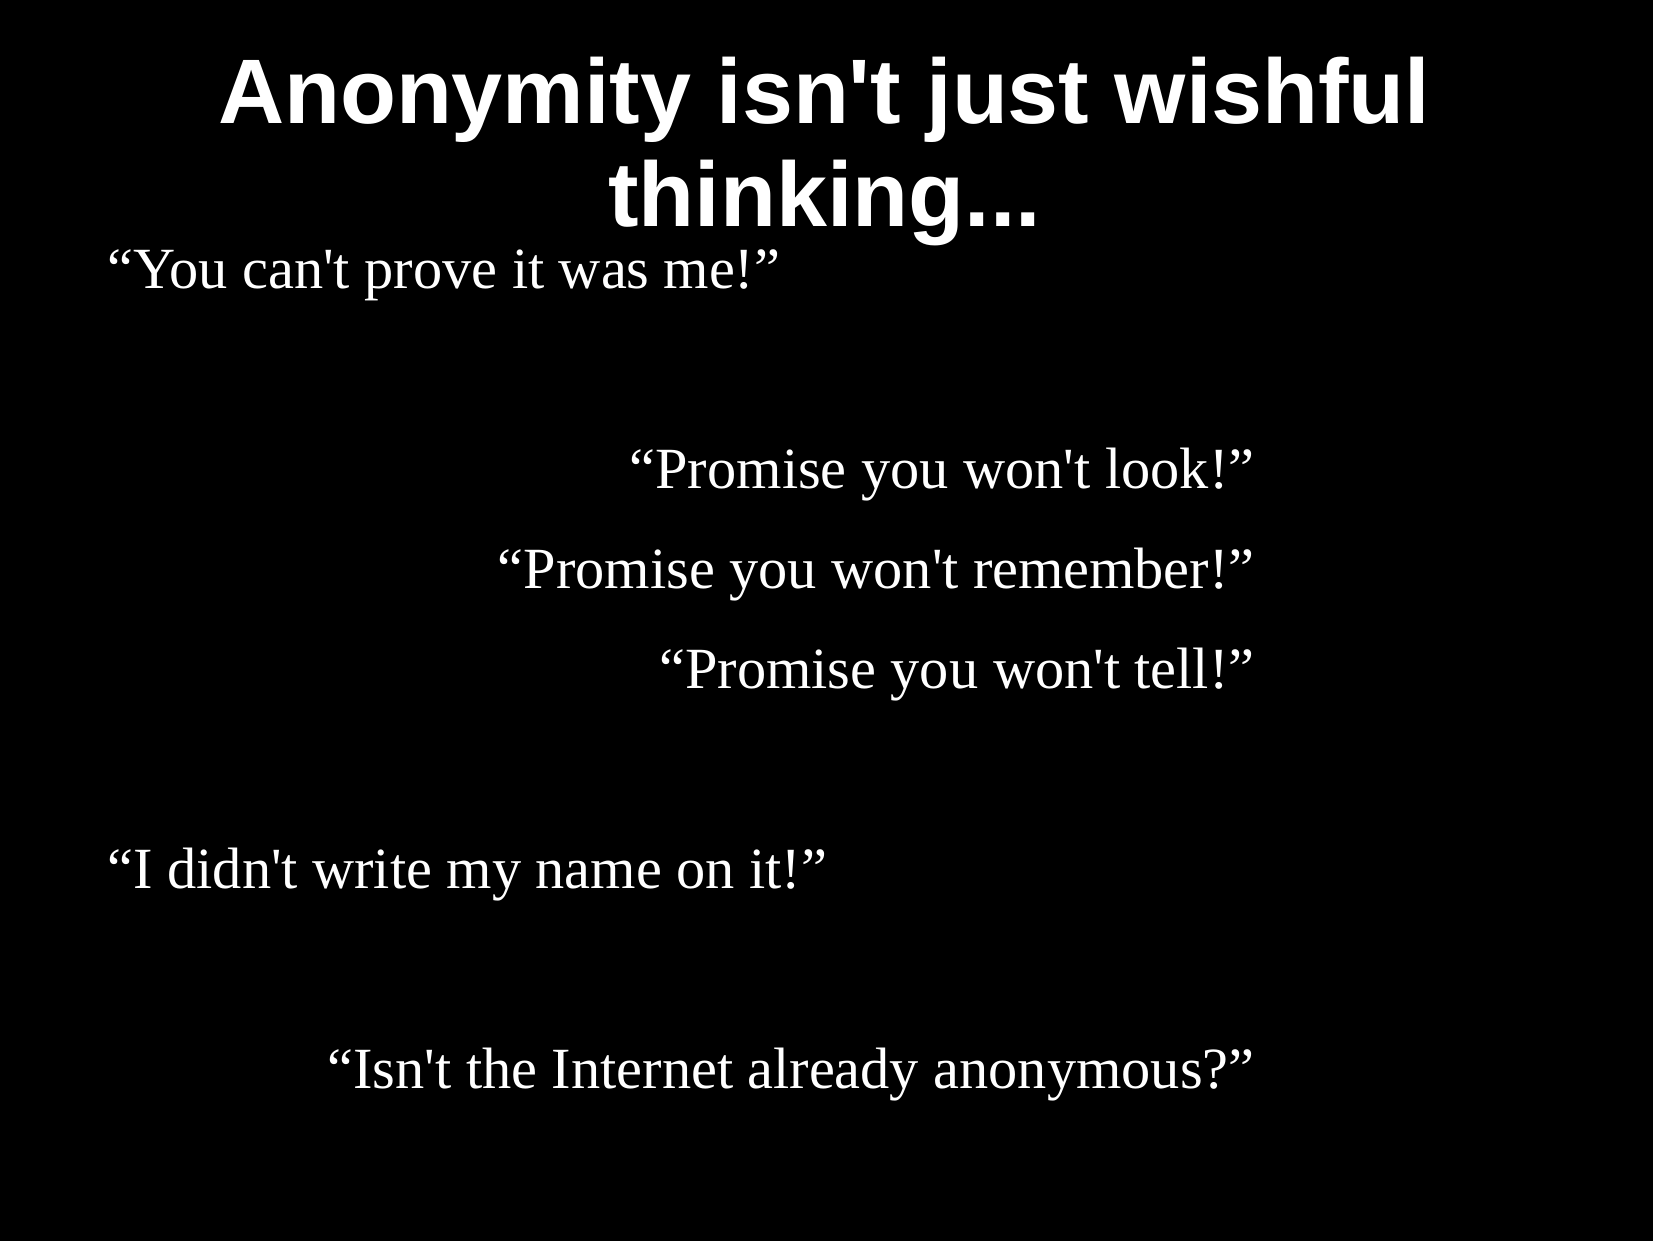

# Anonymity isn't just wishful thinking...
“You can't prove it was me!”
 “Promise you won't look!”
“Promise you won't remember!”
“Promise you won't tell!”
“I didn't write my name on it!”
“Isn't the Internet already anonymous?”